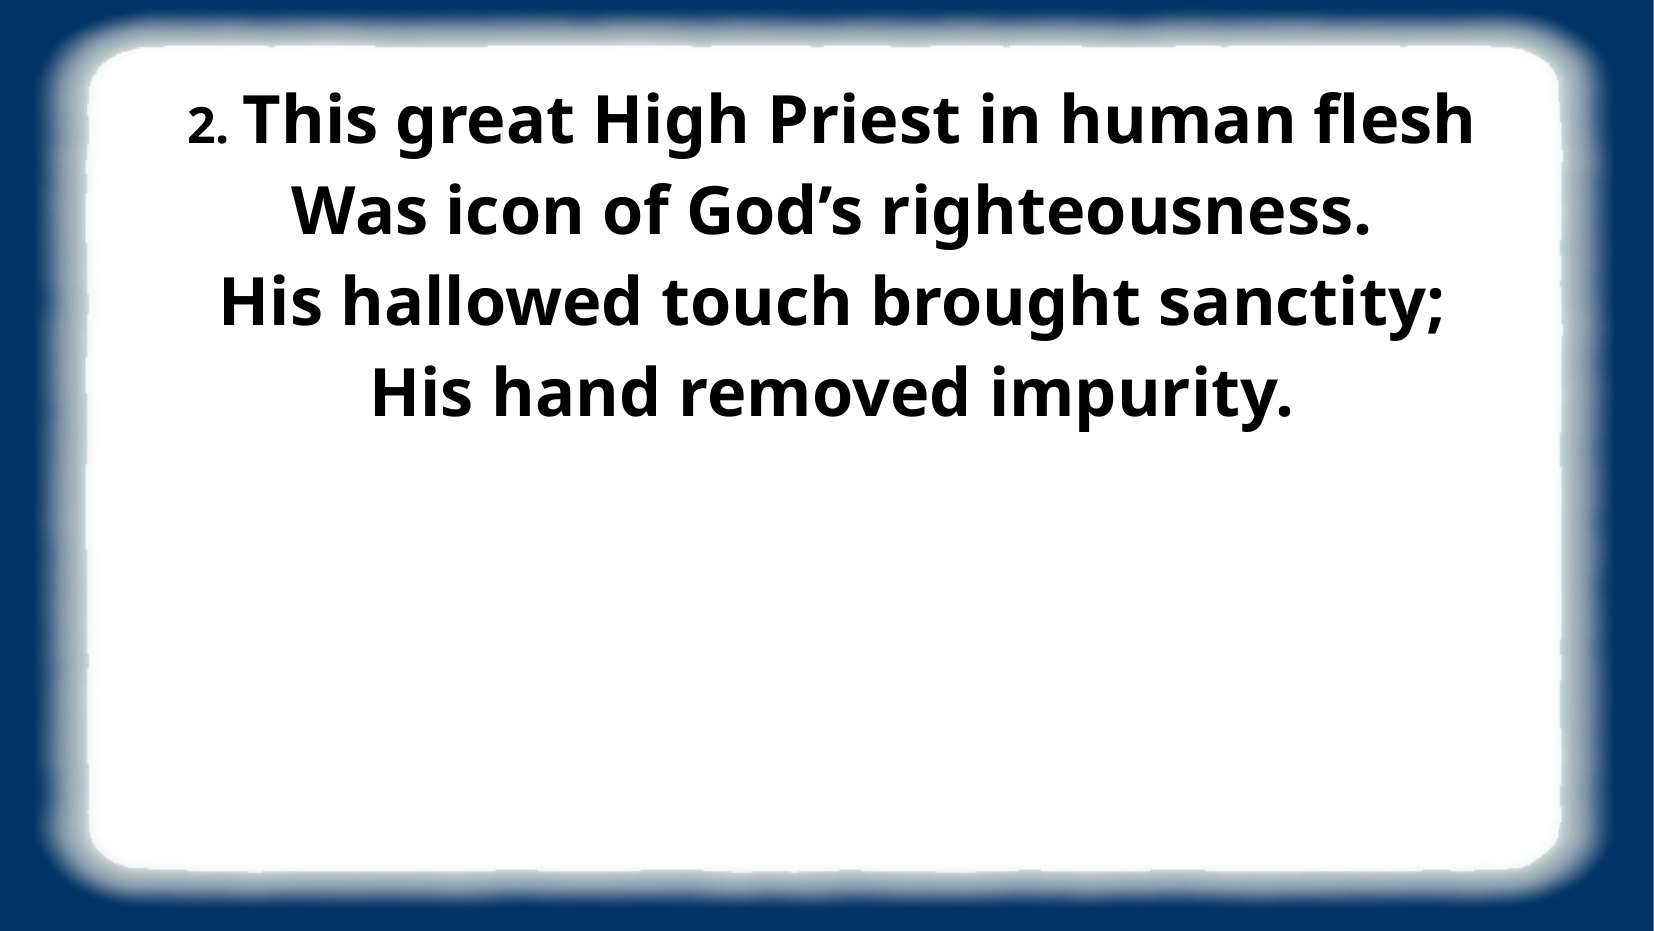

2. This great High Priest in human flesh
Was icon of God’s righteousness.
His hallowed touch brought sanctity;
His hand removed impurity.